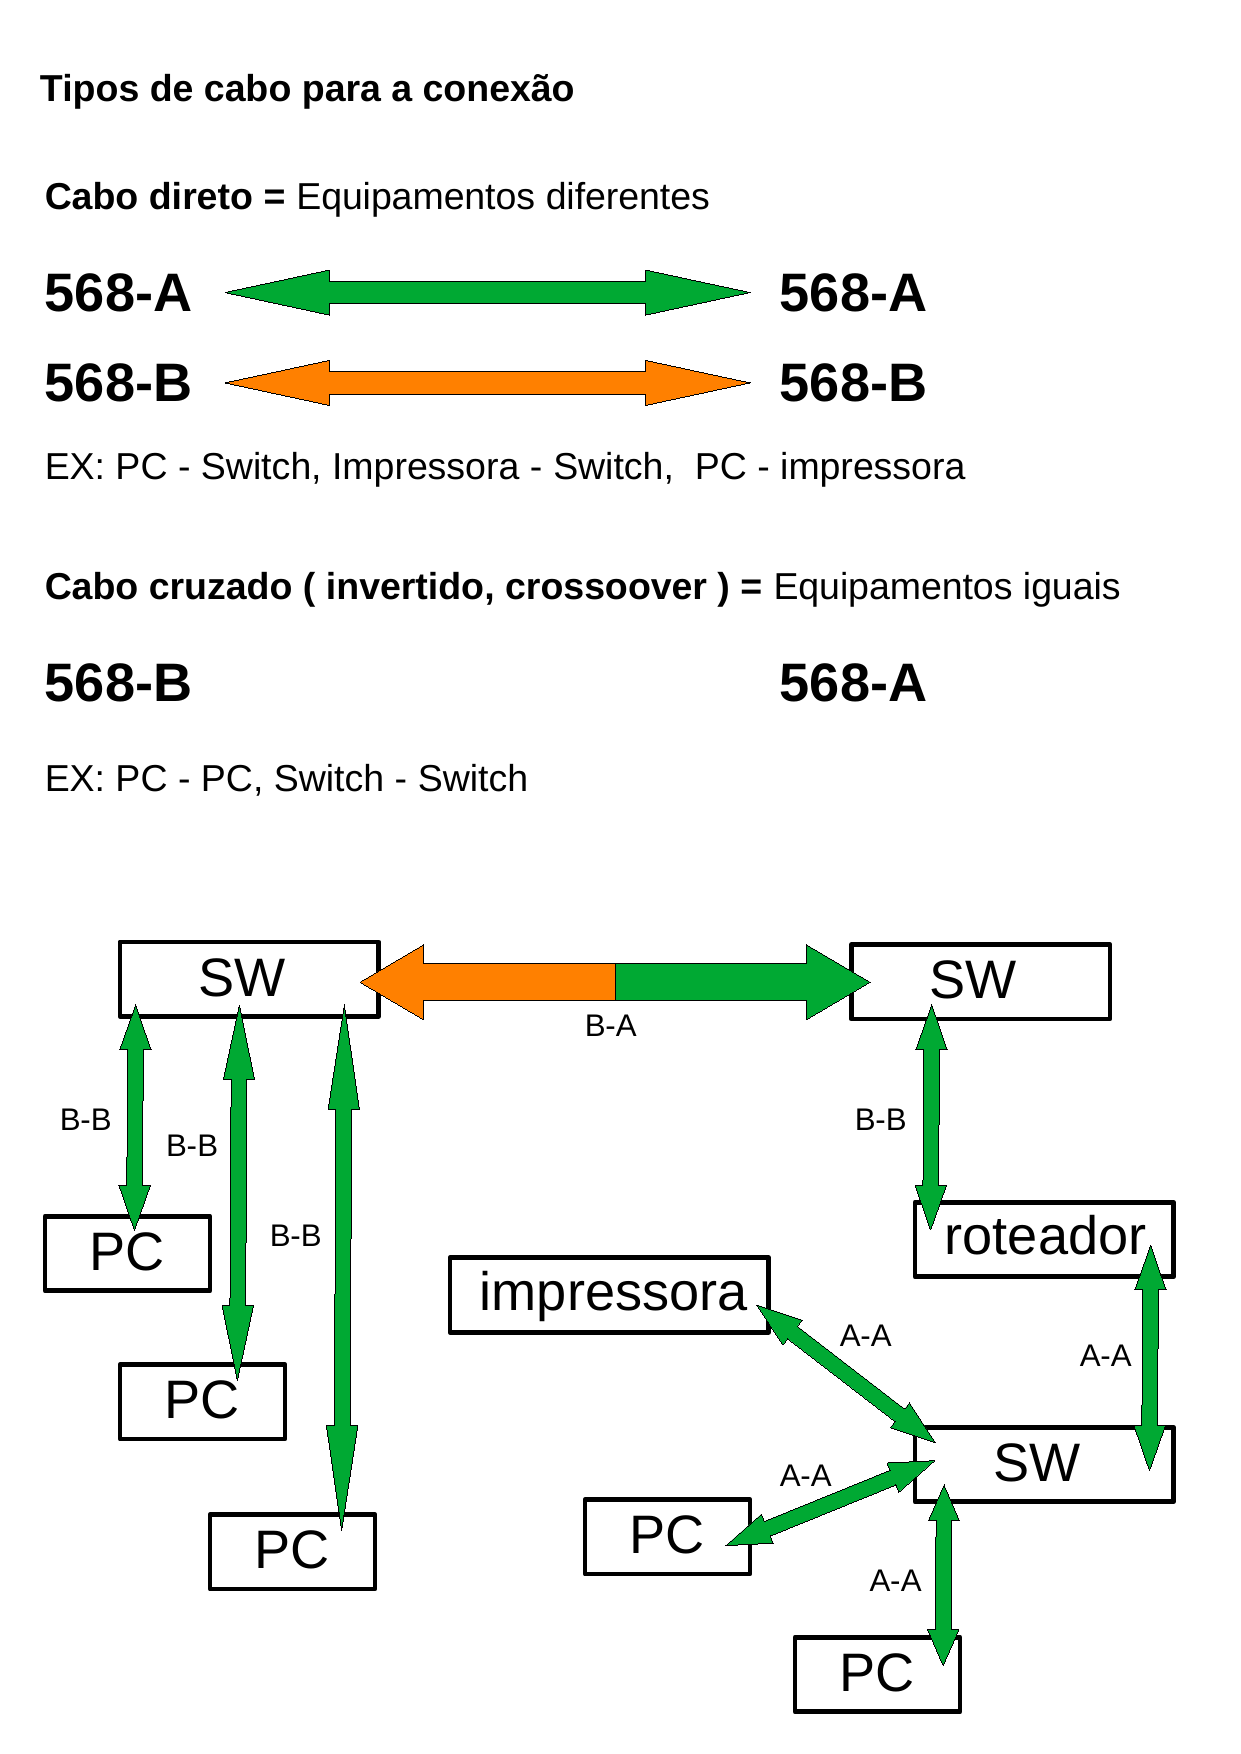

Tipos de cabo para a conexão
Cabo direto = Equipamentos diferentes
568-A
568-A
568-B
568-B
EX: PC - Switch, Impressora - Switch, PC - impressora
Cabo cruzado ( invertido, crossoover ) = Equipamentos iguais
568-A
568-B
EX: PC - PC, Switch - Switch
SW
SW
B-A
B-B
B-B
B-B
roteador
B-B
PC
impressora
A-A
A-A
PC
SW
A-A
PC
PC
A-A
PC